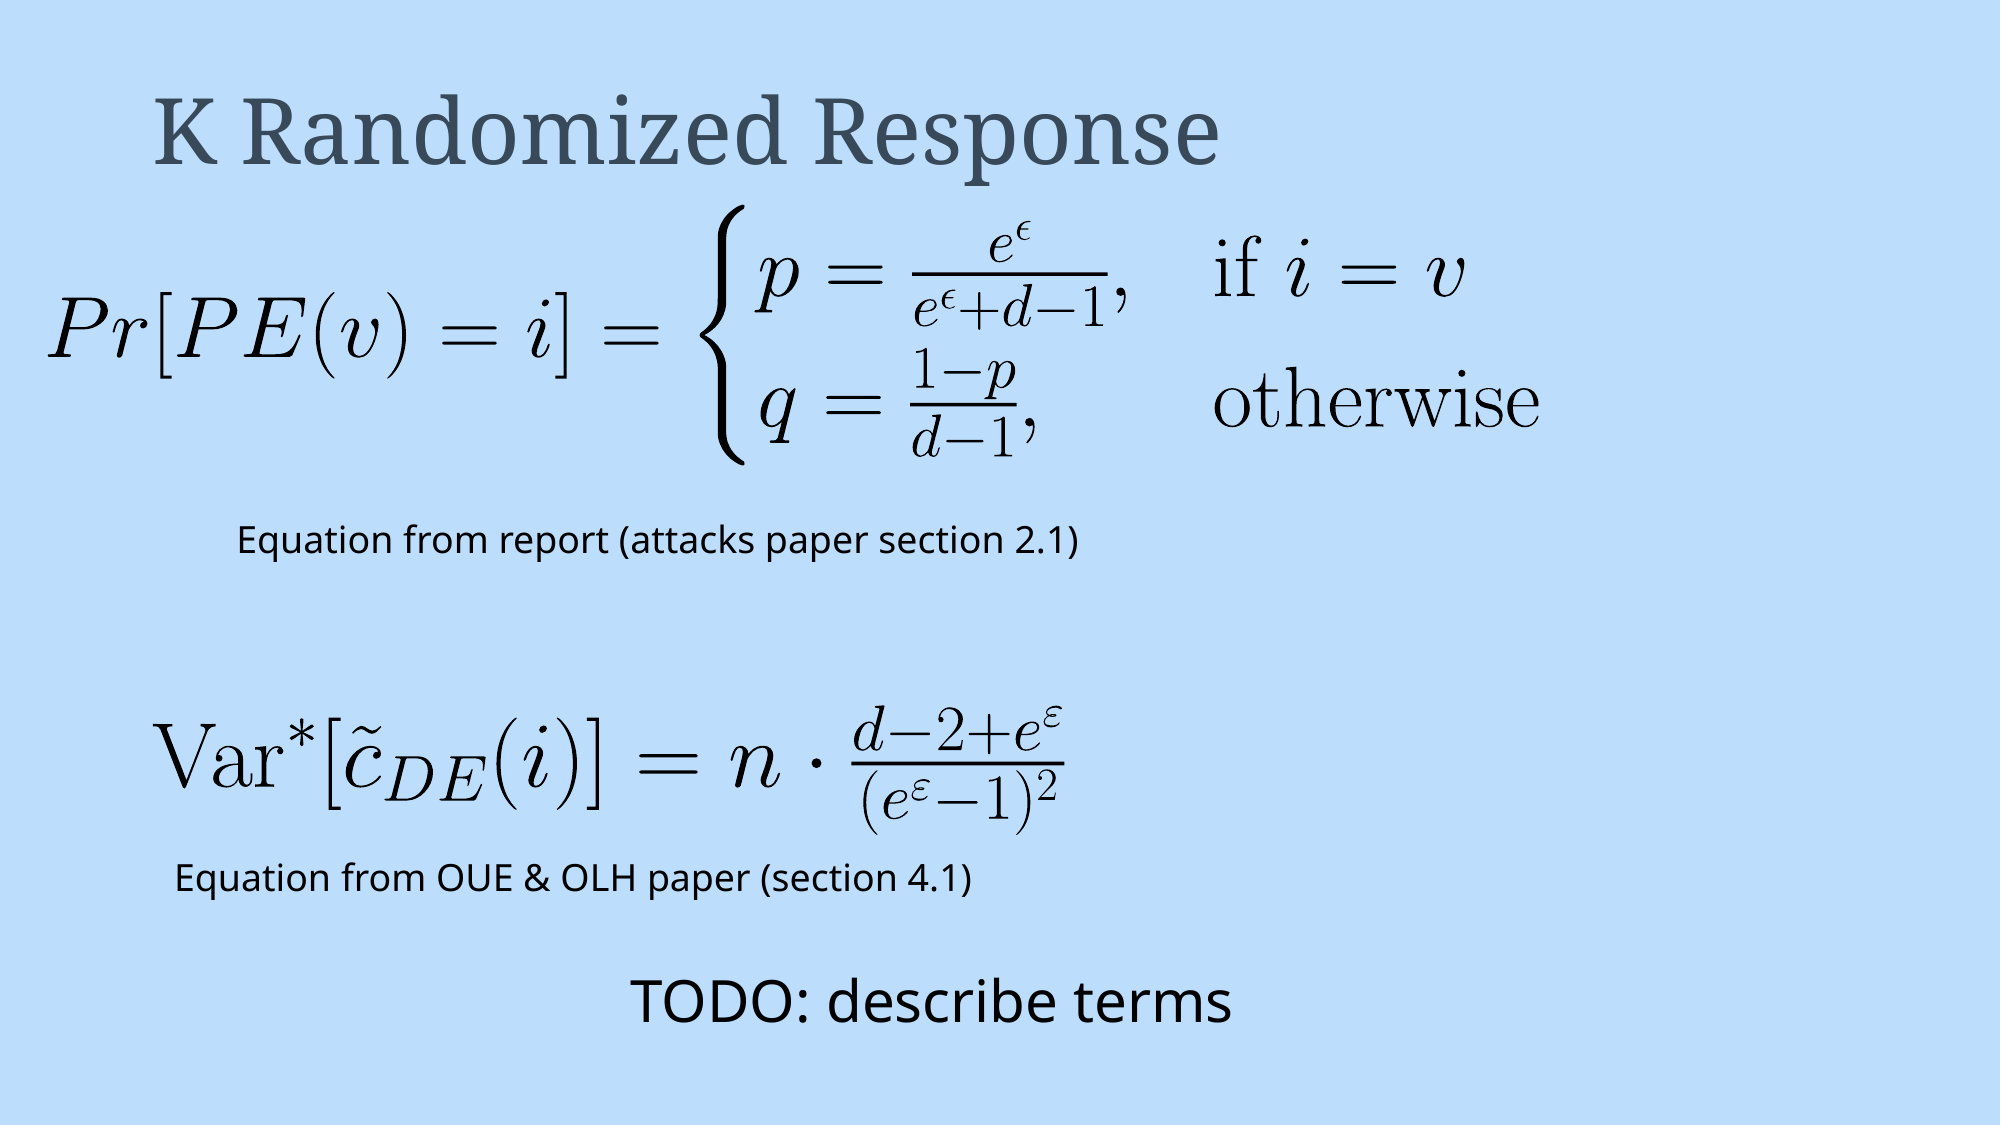

# K Randomized Response
Equation from report​ (attacks paper section 2.1)
Equation from OUE & OLH paper (section 4.1)
​
TODO: describe terms​
​​
​